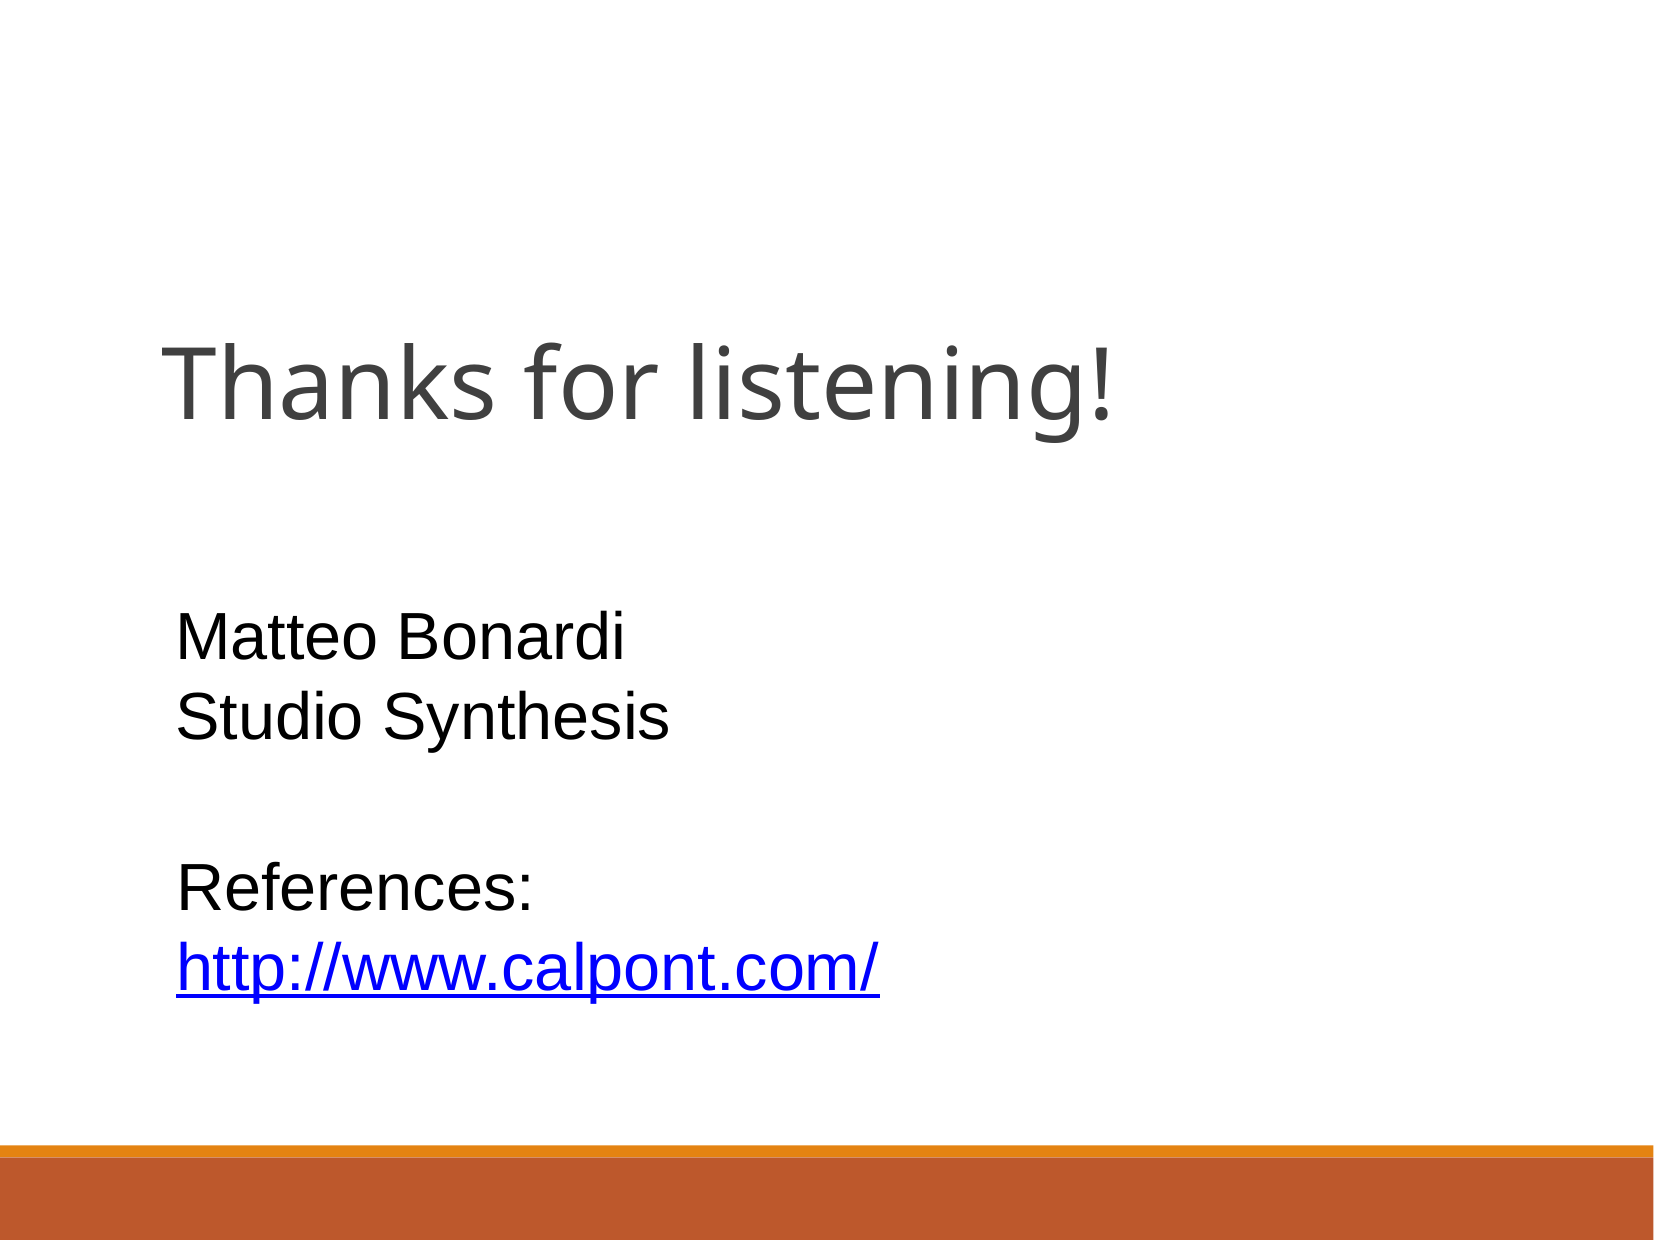

Thanks for listening!
Matteo Bonardi
Studio Synthesis
References:
http://www.calpont.com/